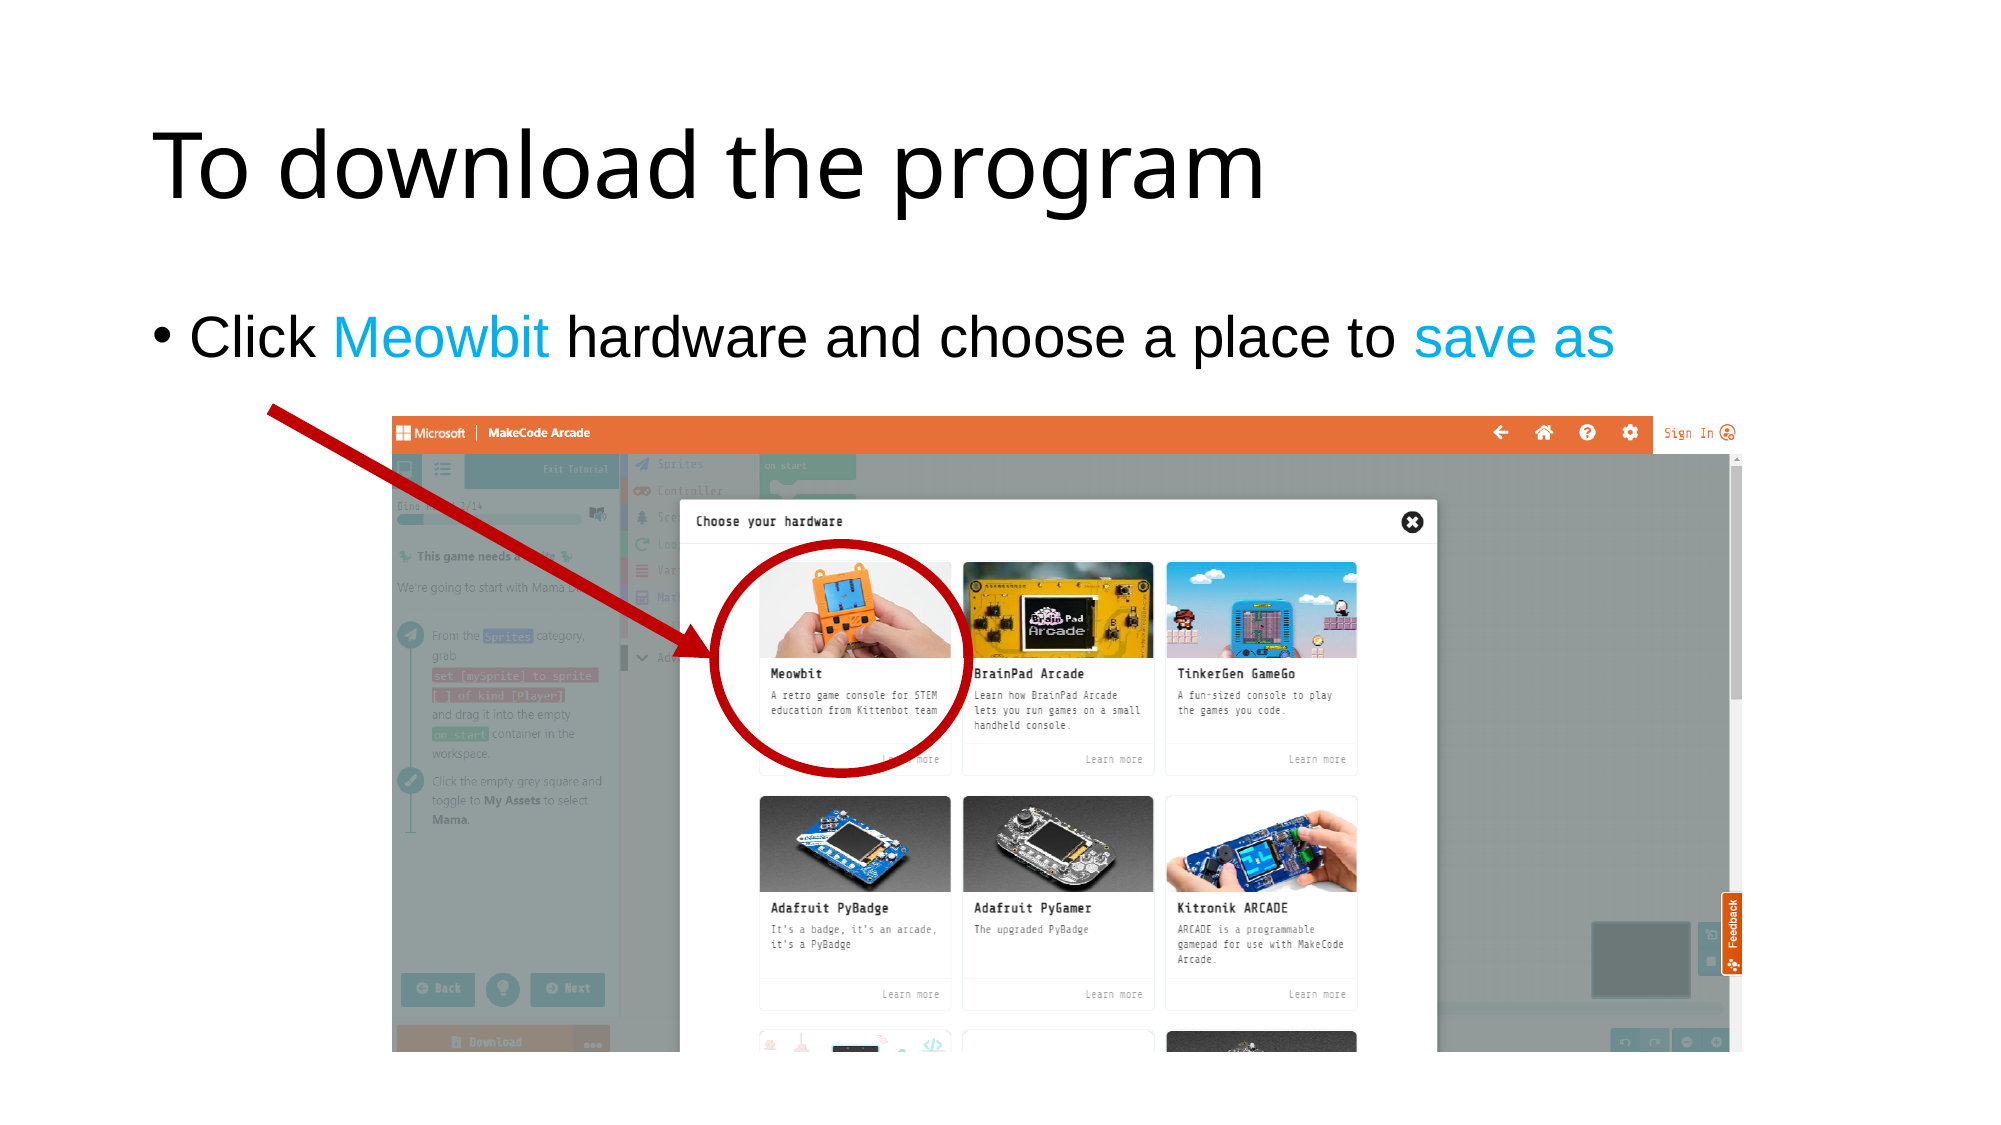

# To download the program
Click Meowbit hardware and choose a place to save as